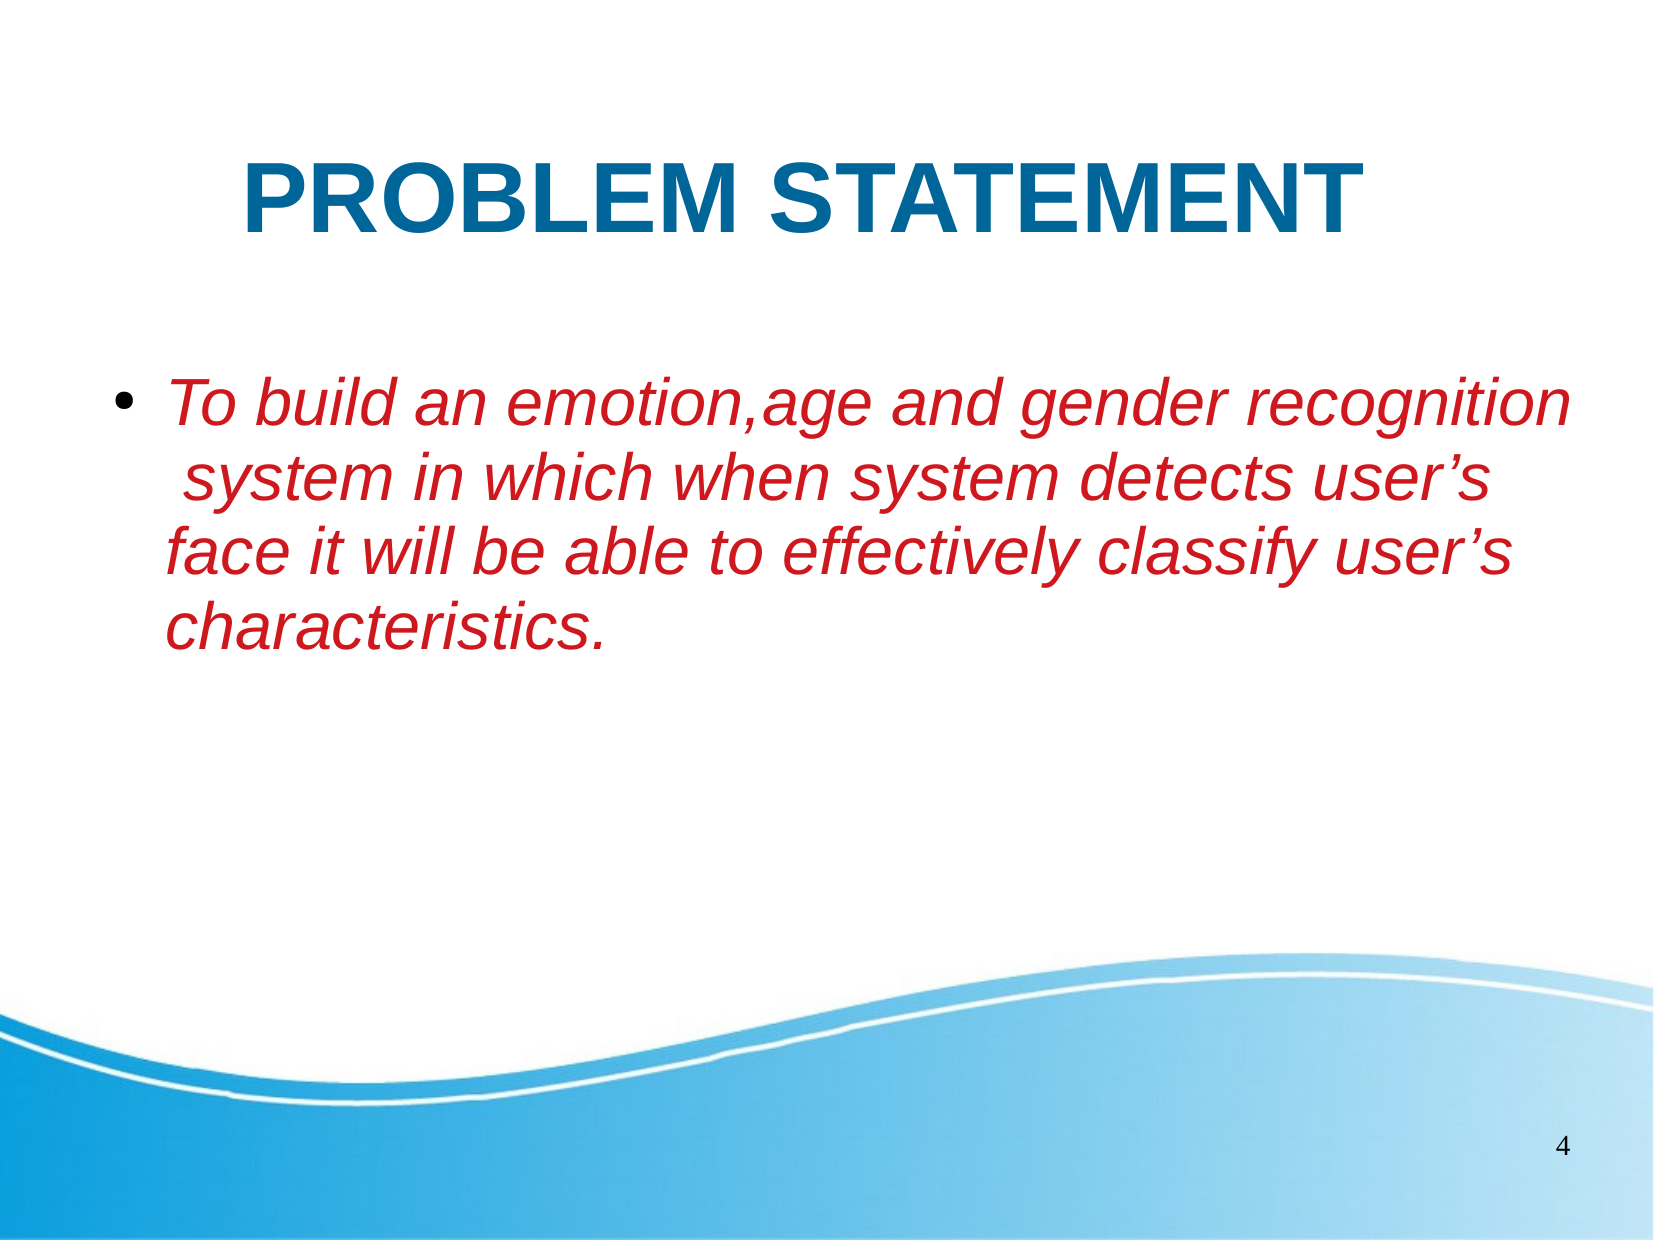

# PROBLEM STATEMENT
To build an emotion,age and gender recognition system in which when system detects user’s face it will be able to effectively classify user’s characteristics.
4